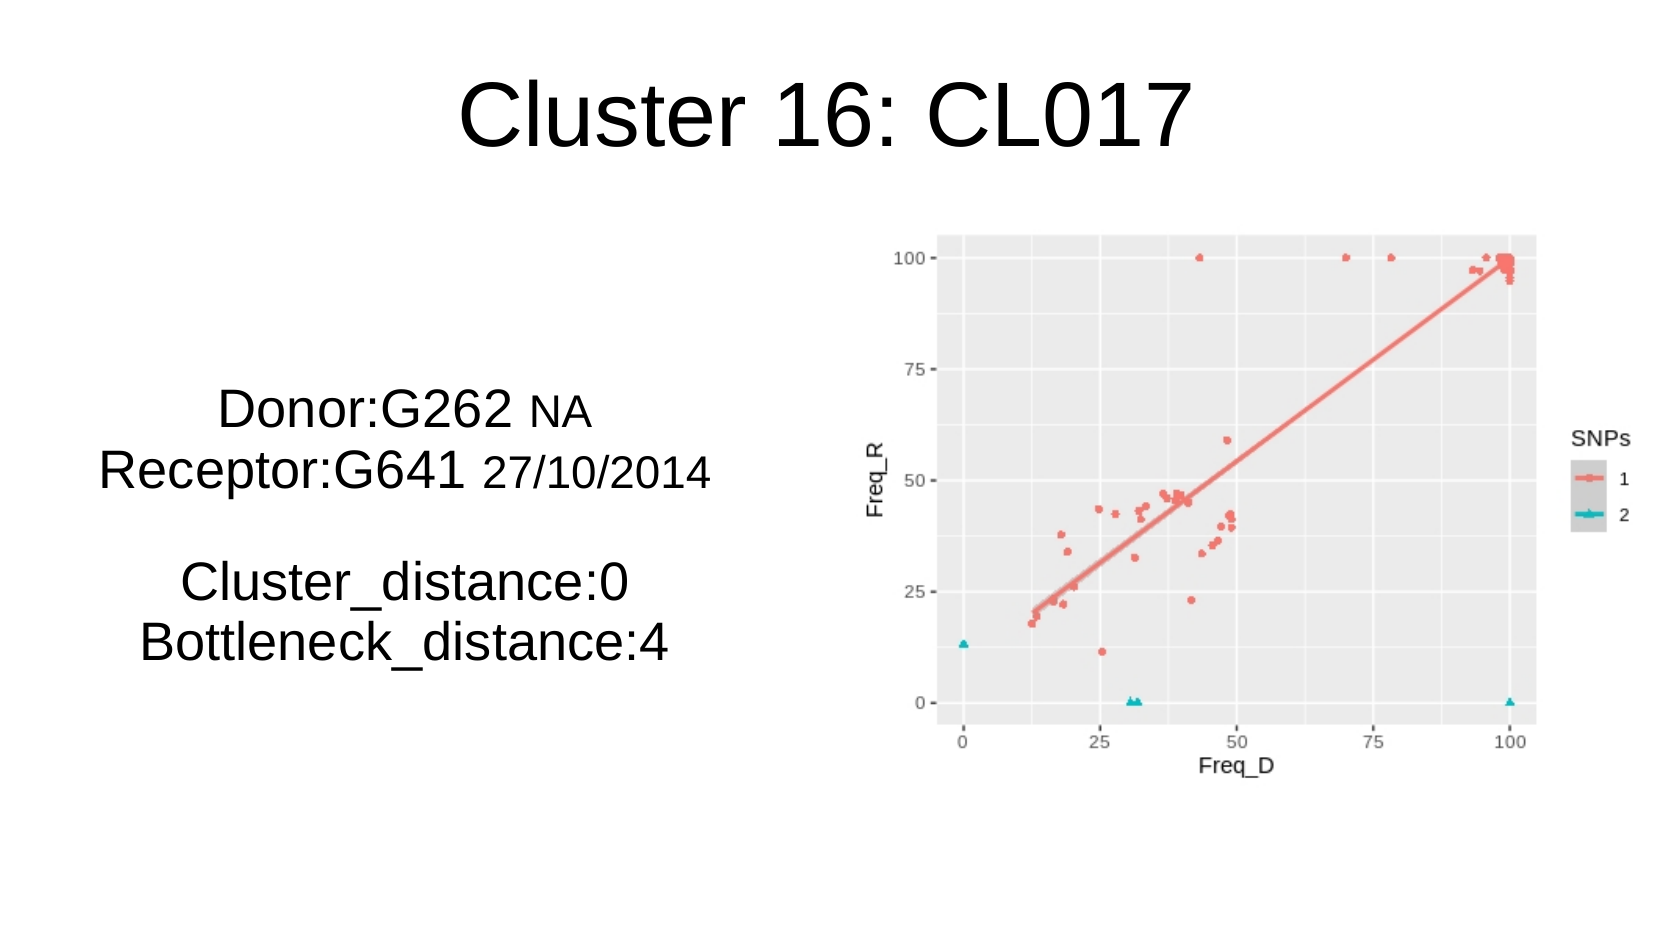

# Cluster 16: CL017
Donor:G262 NA
Receptor:G641 27/10/2014
Cluster_distance:0
Bottleneck_distance:4